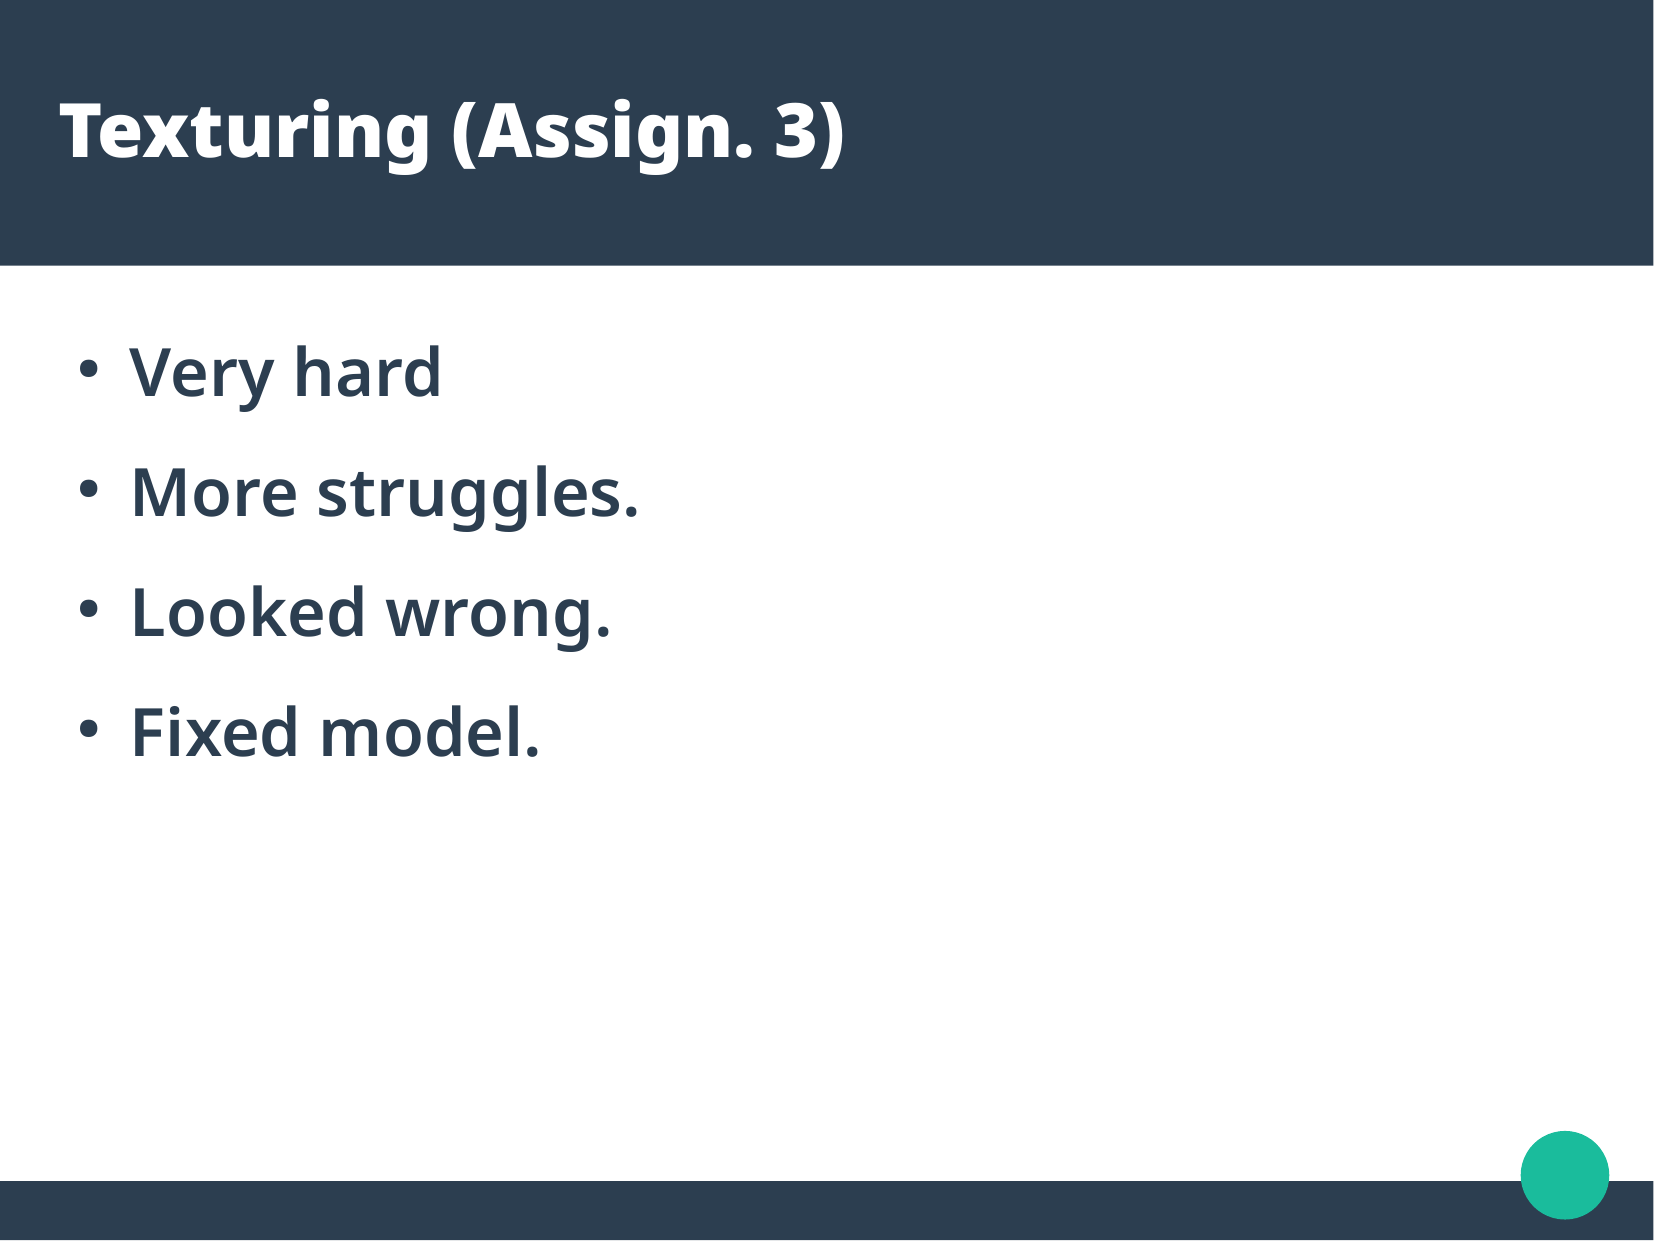

# Texturing (Assign. 3)
Very hard
More struggles.
Looked wrong.
Fixed model.